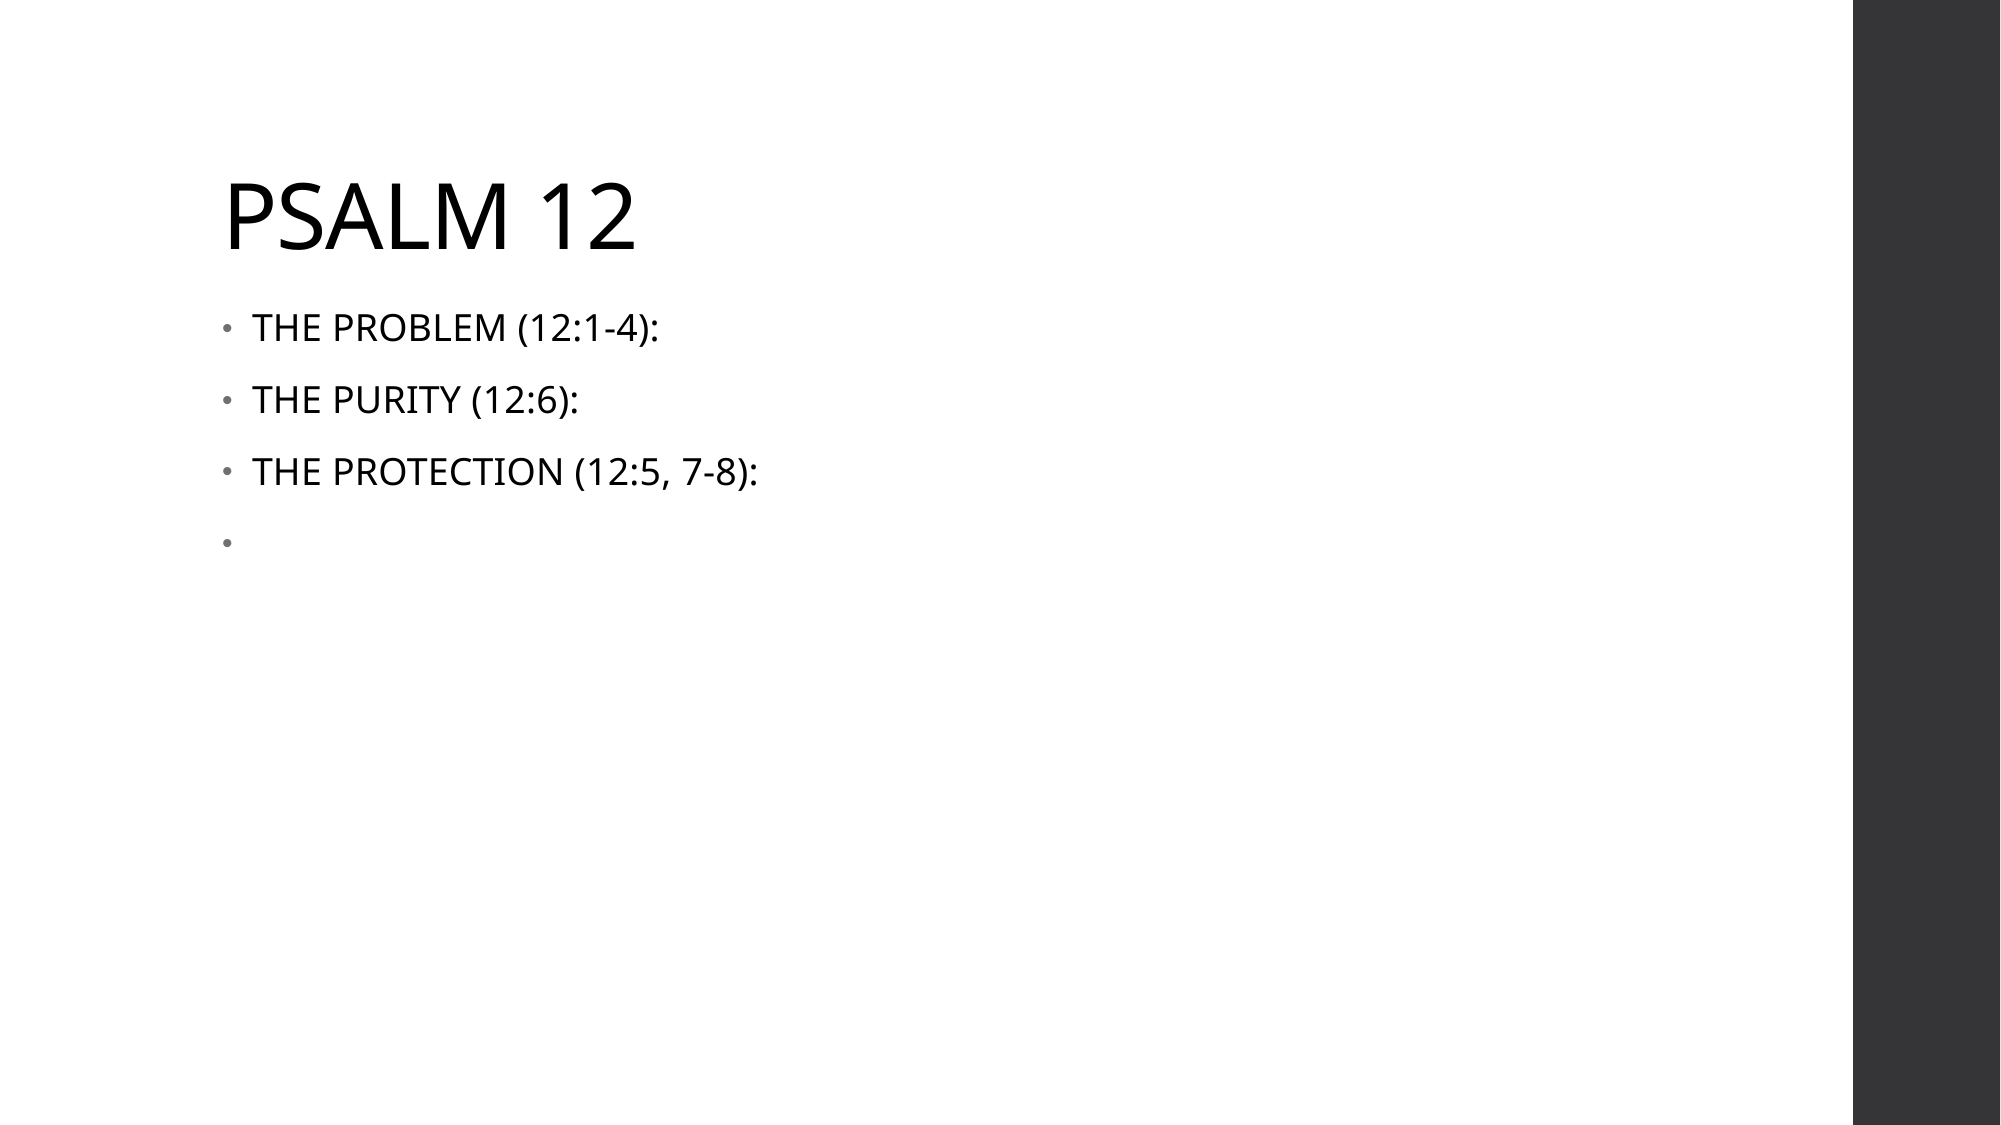

# PSALM 12
THE PROBLEM (12:1-4):
THE PURITY (12:6):
THE PROTECTION (12:5, 7-8):